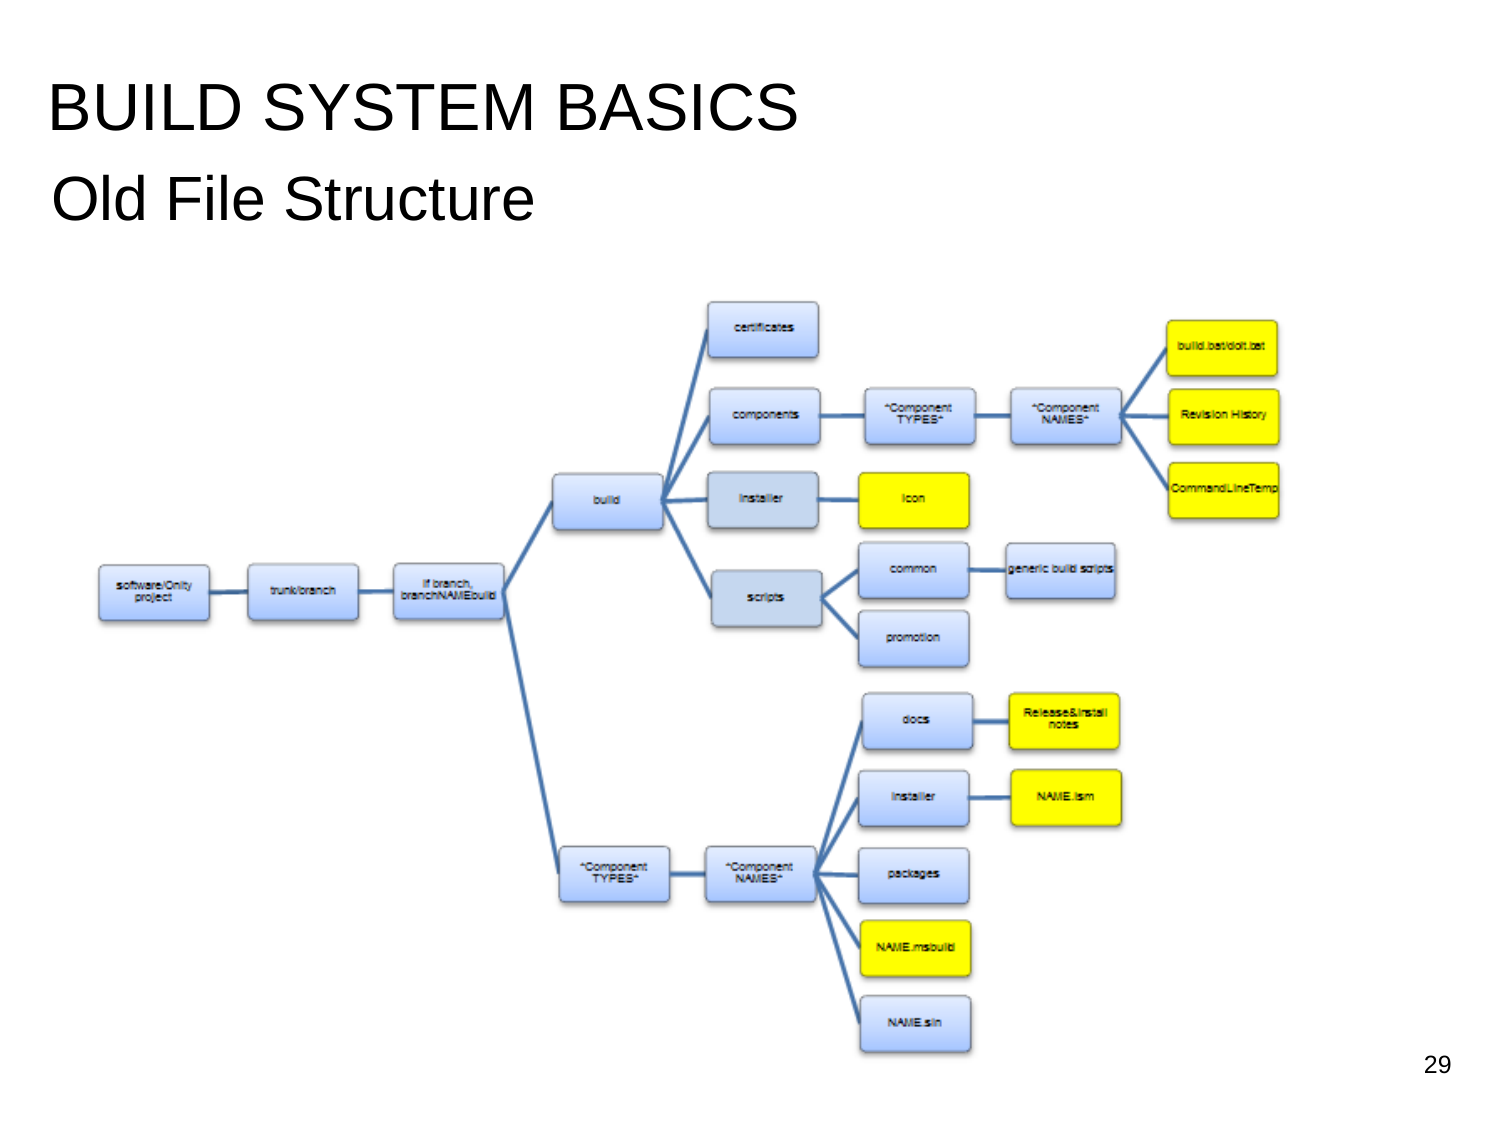

# Build System basics
Old File Structure